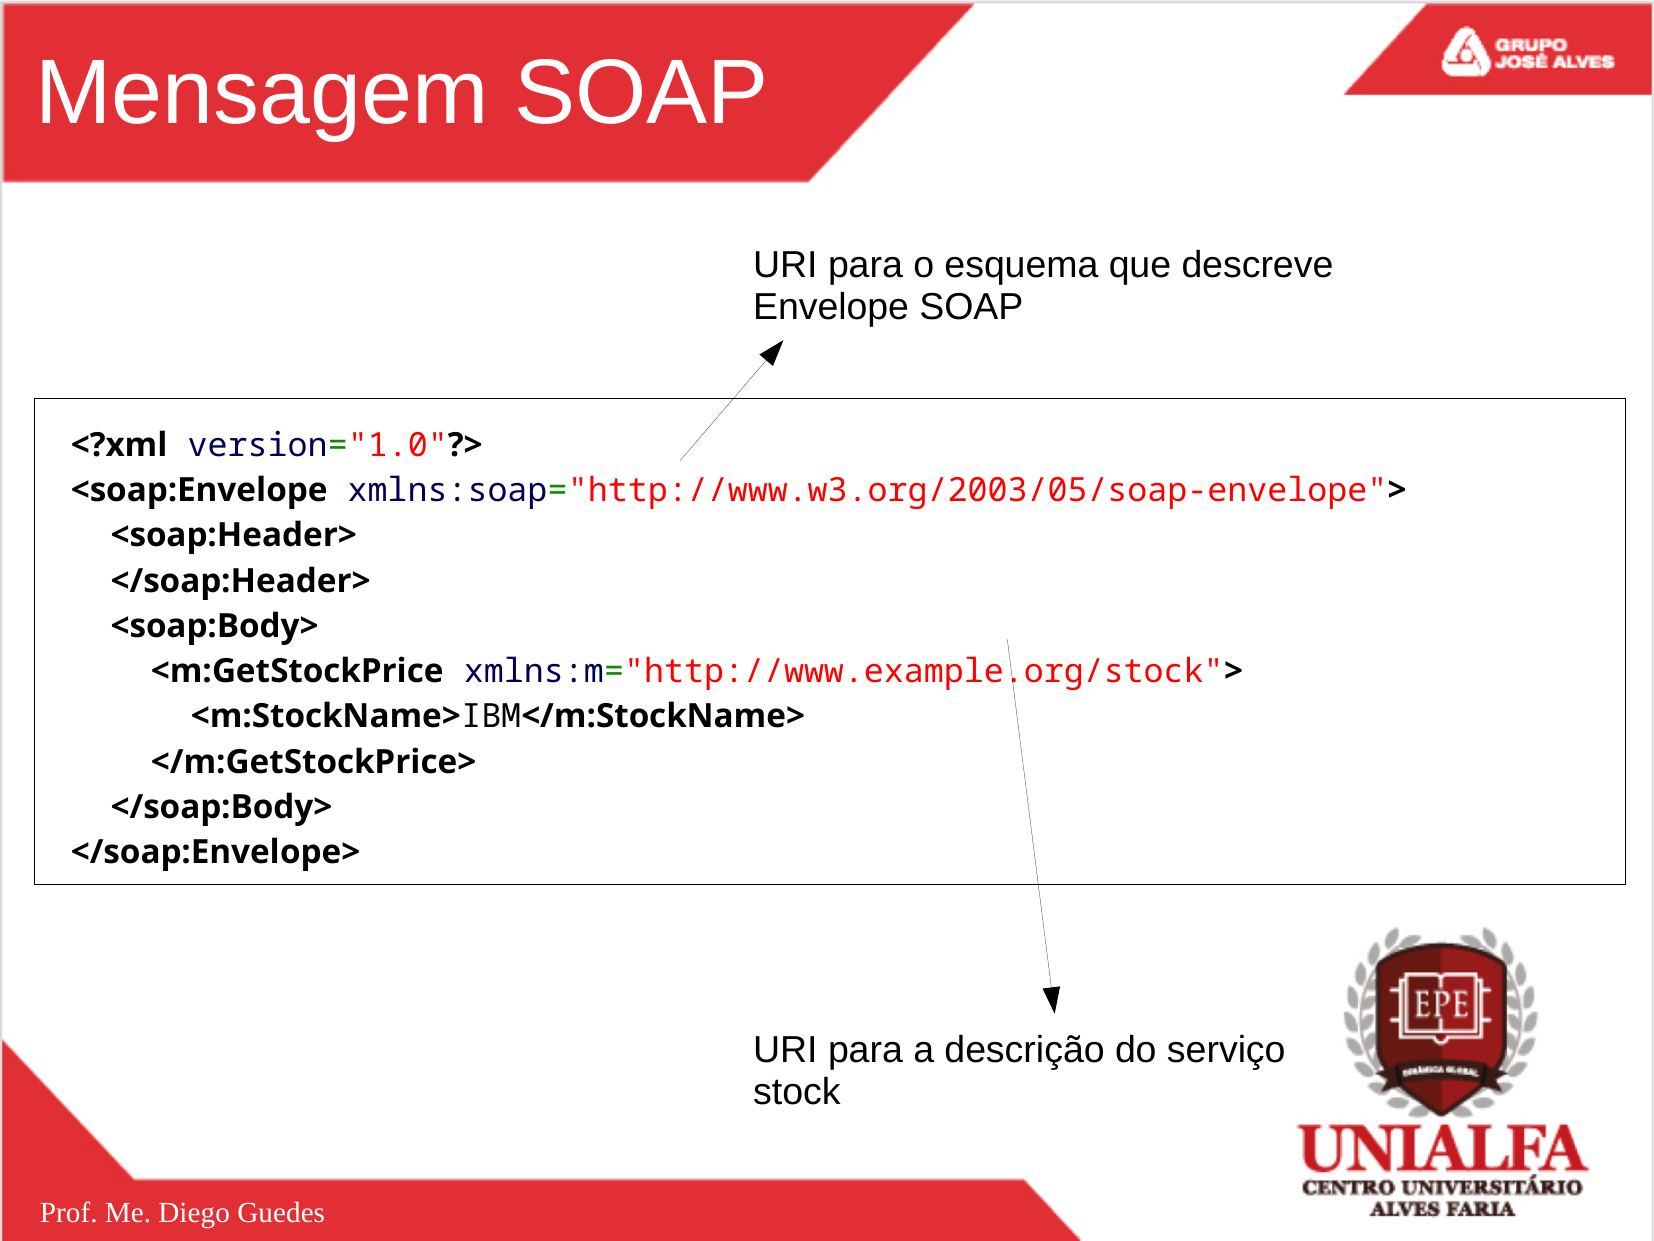

# Mensagem SOAP
URI para o esquema que descreve Envelope SOAP
<?xml version="1.0"?>
<soap:Envelope xmlns:soap="http://www.w3.org/2003/05/soap-envelope">
 <soap:Header>
 </soap:Header>
 <soap:Body>
 <m:GetStockPrice xmlns:m="http://www.example.org/stock">
 <m:StockName>IBM</m:StockName>
 </m:GetStockPrice>
 </soap:Body>
</soap:Envelope>
URI para a descrição do serviço stock